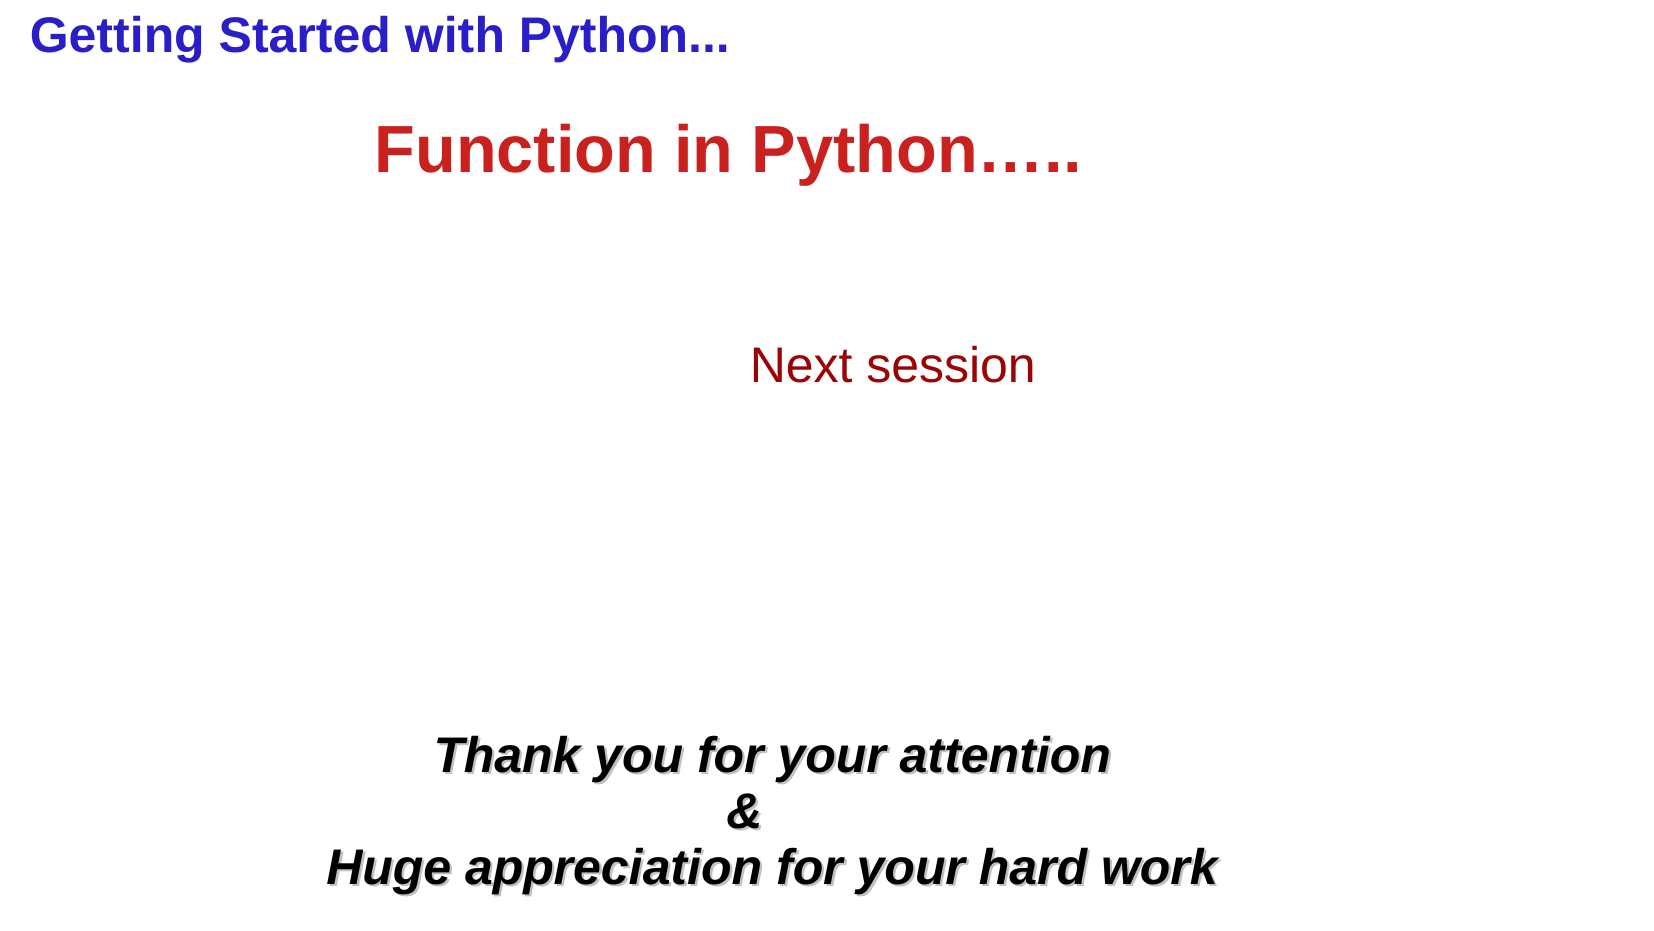

Getting Started with Python...
Function in Python…..
Next session
Thank you for your attention
 &
Huge appreciation for your hard work